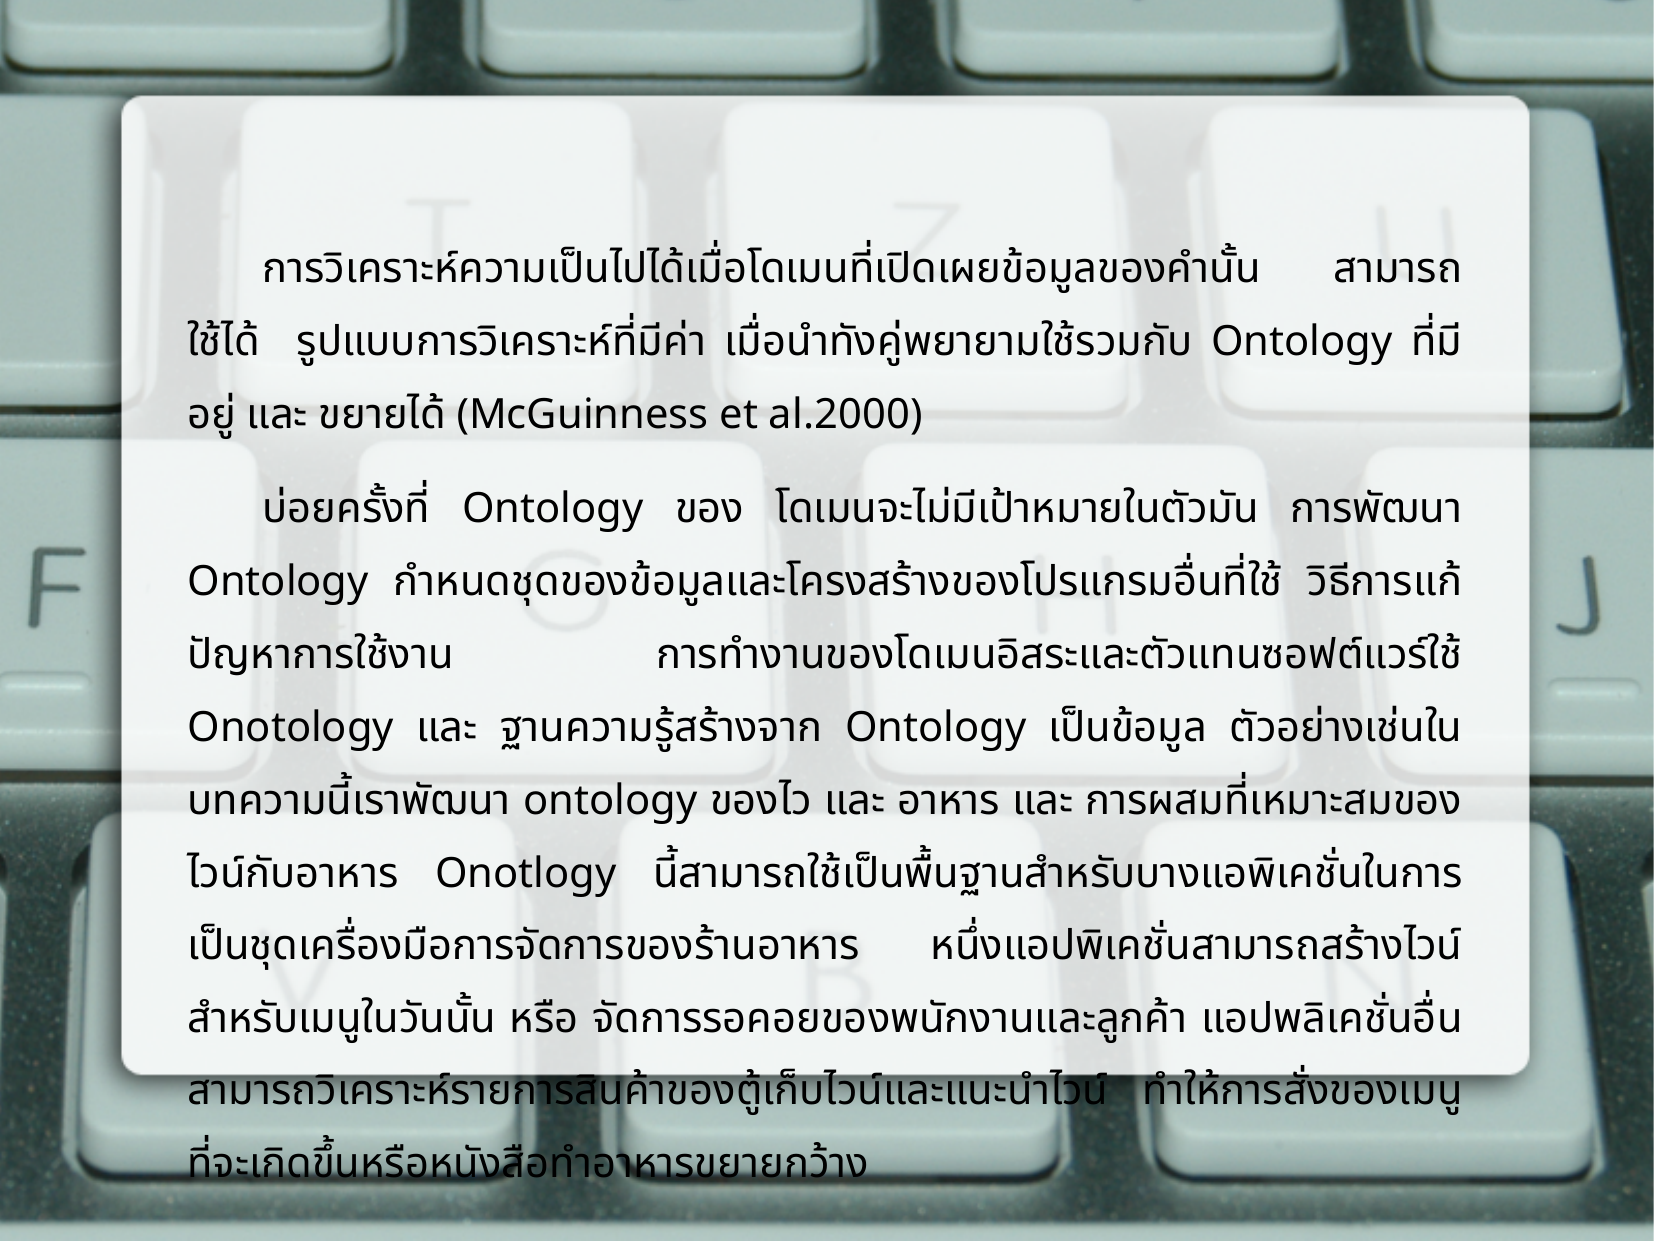

#
การวิเคราะห์ความเป็นไปได้เมื่อโดเมนที่เปิดเผยข้อมูลของคำนั้น สามารถใช้ได้ รูปแบบการวิเคราะห์ที่มีค่า เมื่อนำทังคู่พยายามใช้รวมกับ Ontology ที่มีอยู่ และ ขยายได้ (McGuinness et al.2000)
บ่อยครั้งที่ Ontology ของ โดเมนจะไม่มีเป้าหมายในตัวมัน การพัฒนา Ontology กำหนดชุดของข้อมูลและโครงสร้างของโปรแกรมอื่นที่ใช้ วิธีการแก้ปัญหาการใช้งาน การทำงานของโดเมนอิสระและตัวแทนซอฟต์แวร์ใช้ Onotology และ ฐานความรู้สร้างจาก Ontology เป็นข้อมูล ตัวอย่างเช่นในบทความนี้เราพัฒนา ontology ของไว และ อาหาร และ การผสมที่เหมาะสมของไวน์กับอาหาร Onotlogy นี้สามารถใช้เป็นพื้นฐานสำหรับบางแอพิเคชั่นในการเป็นชุดเครื่องมือการจัดการของร้านอาหาร หนึ่งแอปพิเคชั่นสามารถสร้างไวน์สำหรับเมนูในวันนั้น หรือ จัดการรอคอยของพนักงานและลูกค้า แอปพลิเคชั่นอื่น สามารถวิเคราะห์รายการสินค้าของตู้เก็บไวน์และแนะนำไวน์ ทำให้การสั่งของเมนูที่จะเกิดขึ้นหรือหนังสือทำอาหารขยายกว้าง